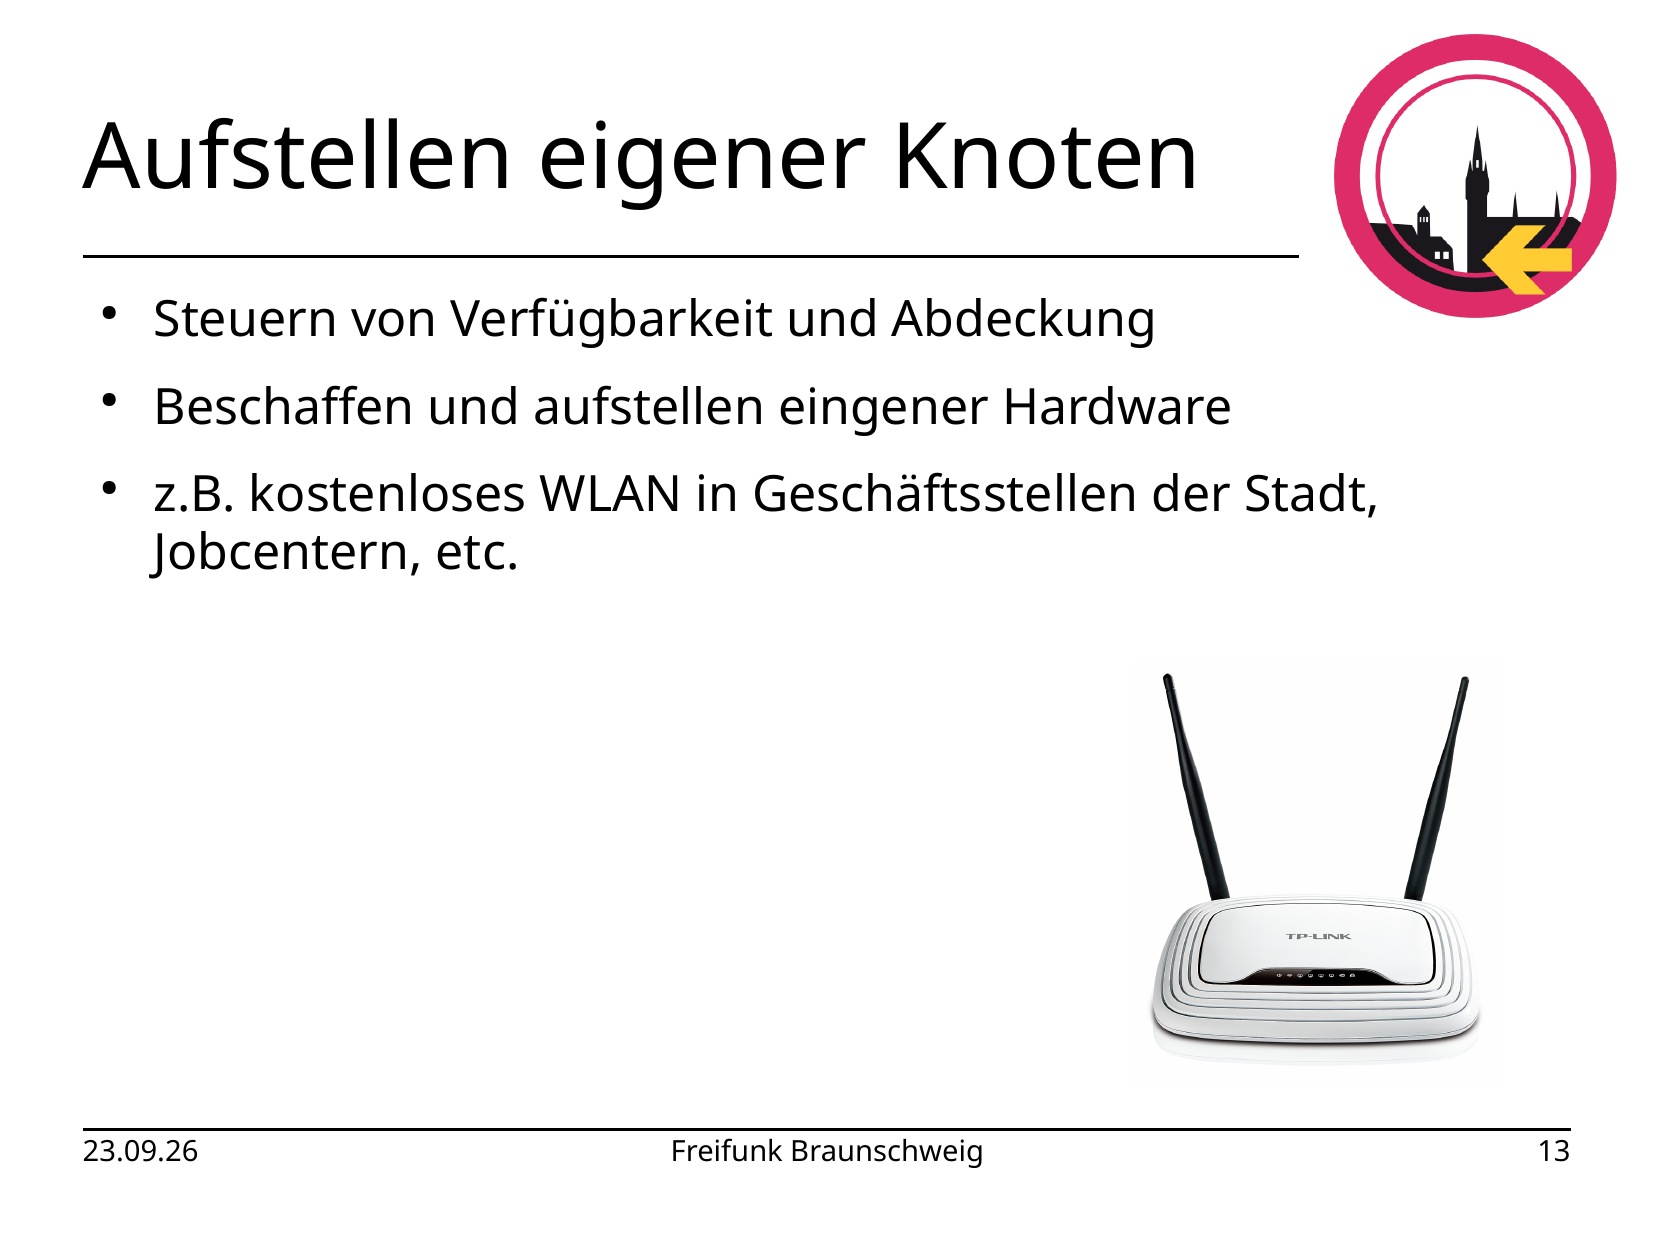

# Aufstellen eigener Knoten
Steuern von Verfügbarkeit und Abdeckung
Beschaffen und aufstellen eingener Hardware
z.B. kostenloses WLAN in Geschäftsstellen der Stadt, Jobcentern, etc.
Freifunk Braunschweig
13